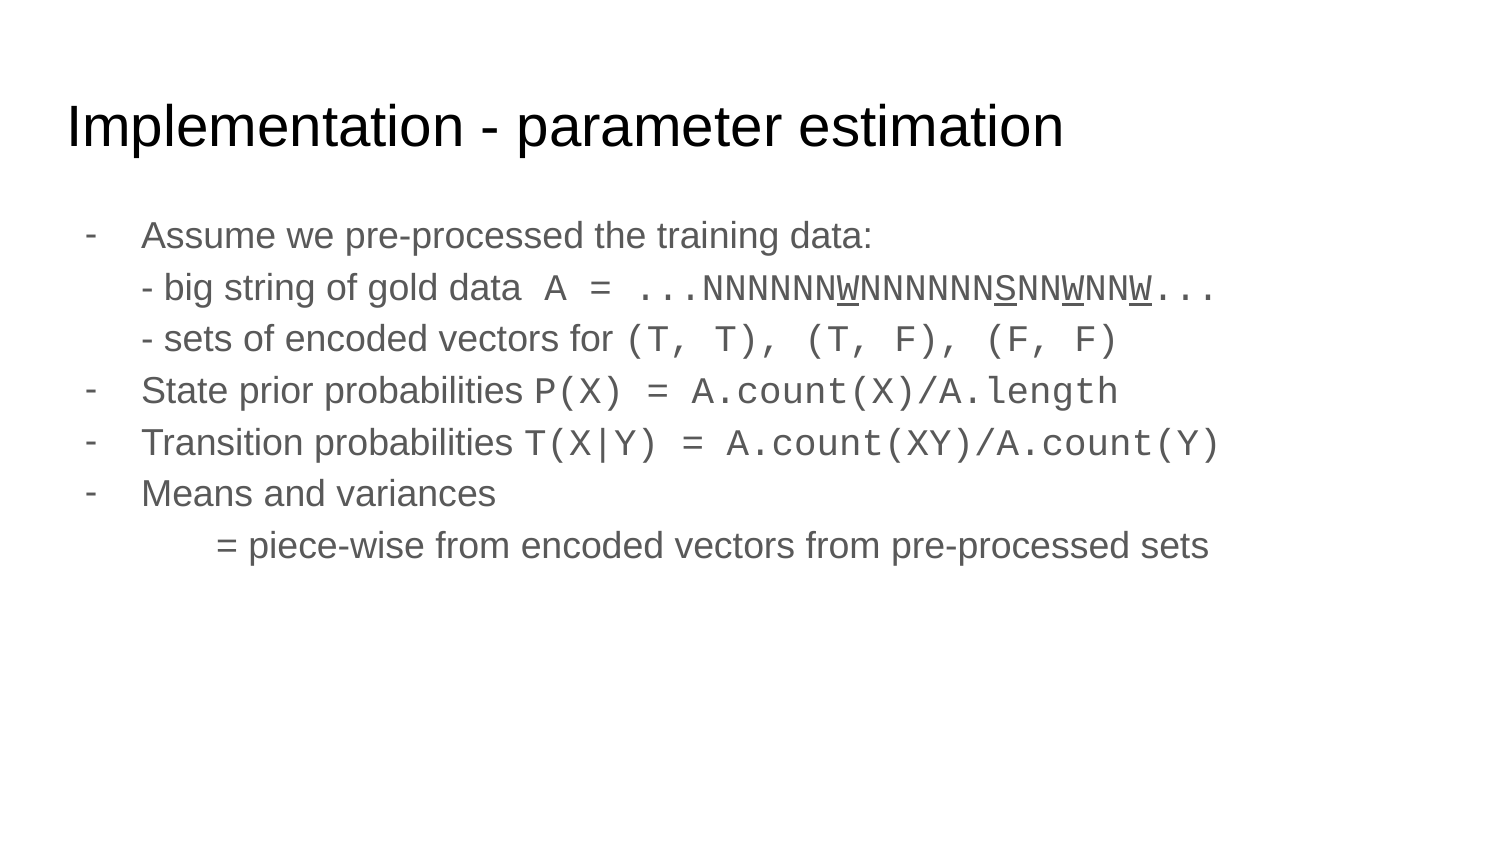

# Implementation - parameter estimation
Assume we pre-processed the training data:
- big string of gold data A = ...NNNNNNWNNNNNNSNNWNNW...
- sets of encoded vectors for (T, T), (T, F), (F, F)
State prior probabilities P(X) = A.count(X)/A.length
Transition probabilities T(X|Y) = A.count(XY)/A.count(Y)
Means and variances
	= piece-wise from encoded vectors from pre-processed sets